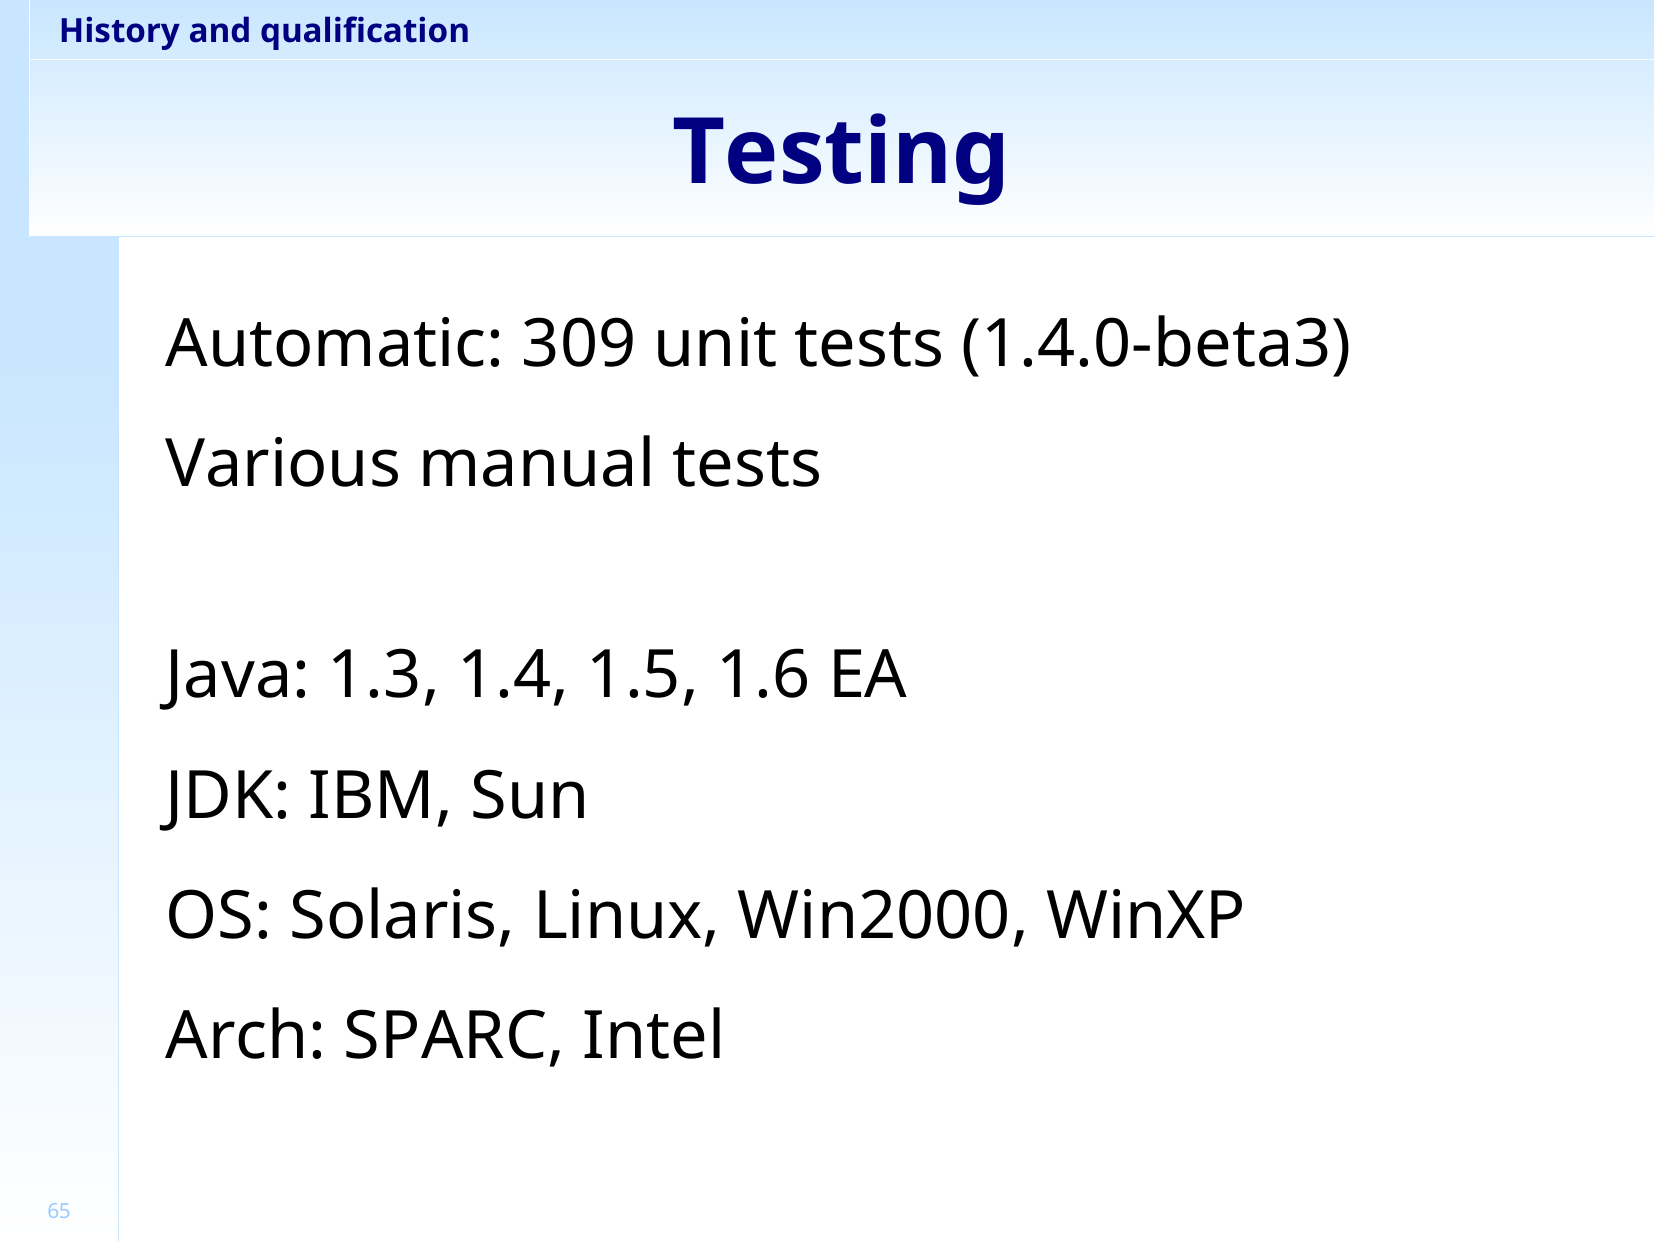

History and qualification
# Testing
Automatic: 309 unit tests (1.4.0-beta3)
Various manual tests
Java: 1.3, 1.4, 1.5, 1.6 EA
JDK: IBM, Sun
OS: Solaris, Linux, Win2000, WinXP
Arch: SPARC, Intel